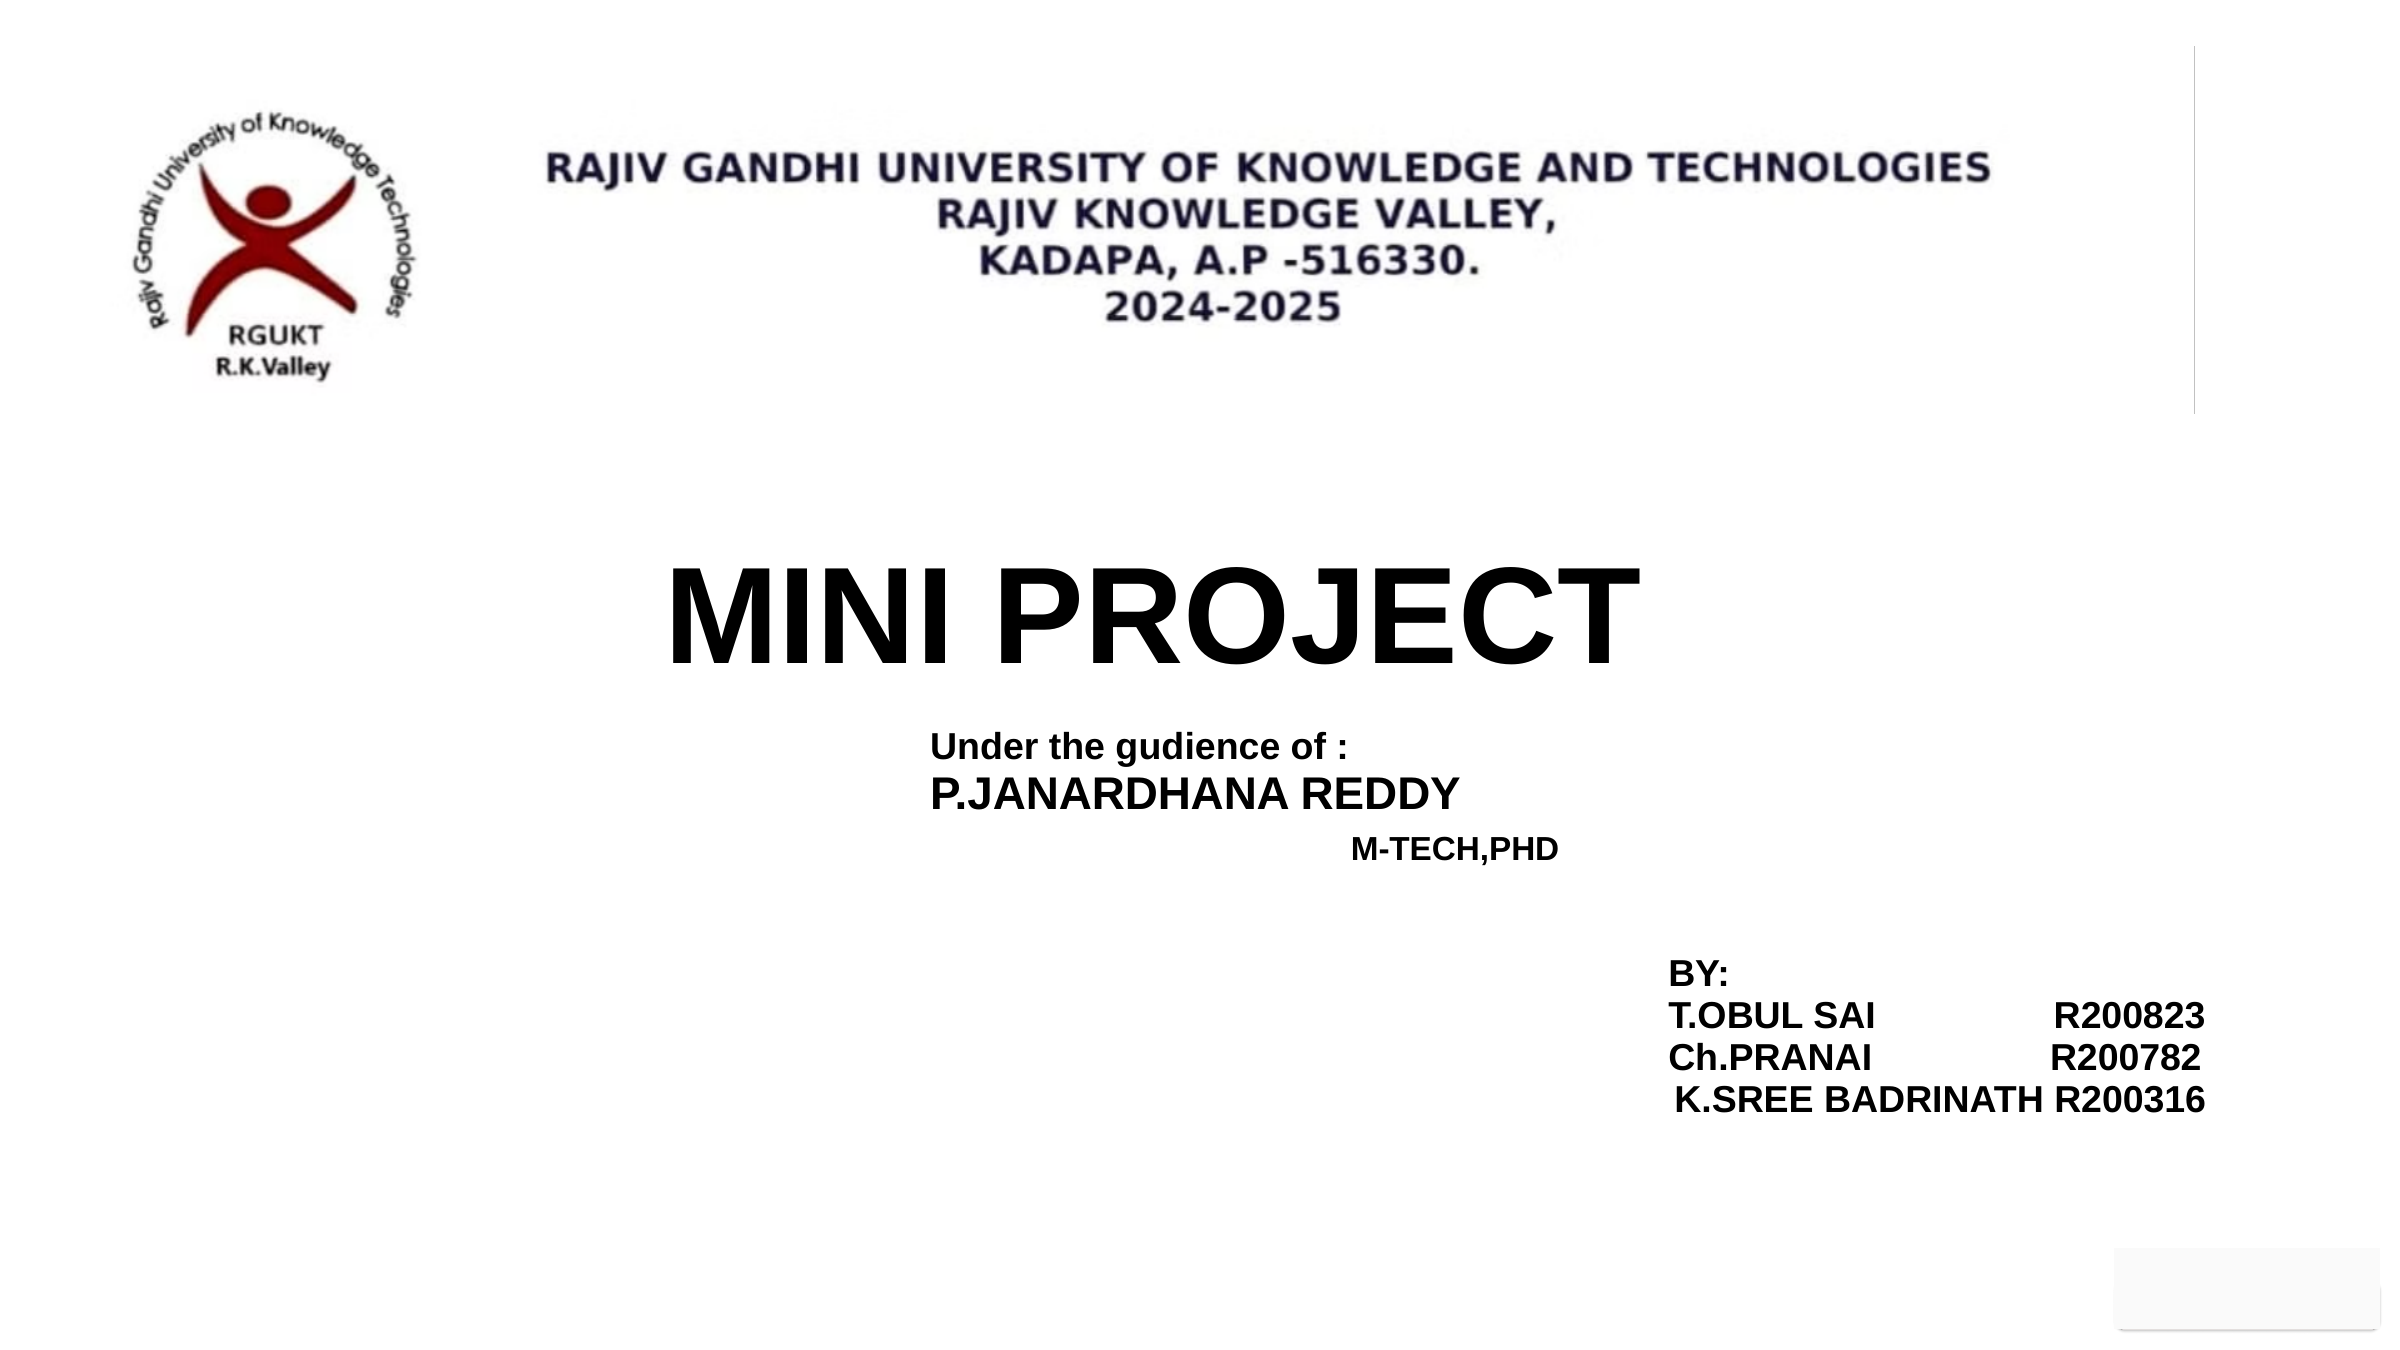

MINI PROJECT
Under the gudience of :
P.JANARDHANA REDDY
 M-TECH,PHD
BY:
T.OBUL SAI R200823
Ch.PRANAI R200782
K.SREE BADRINATH R200316